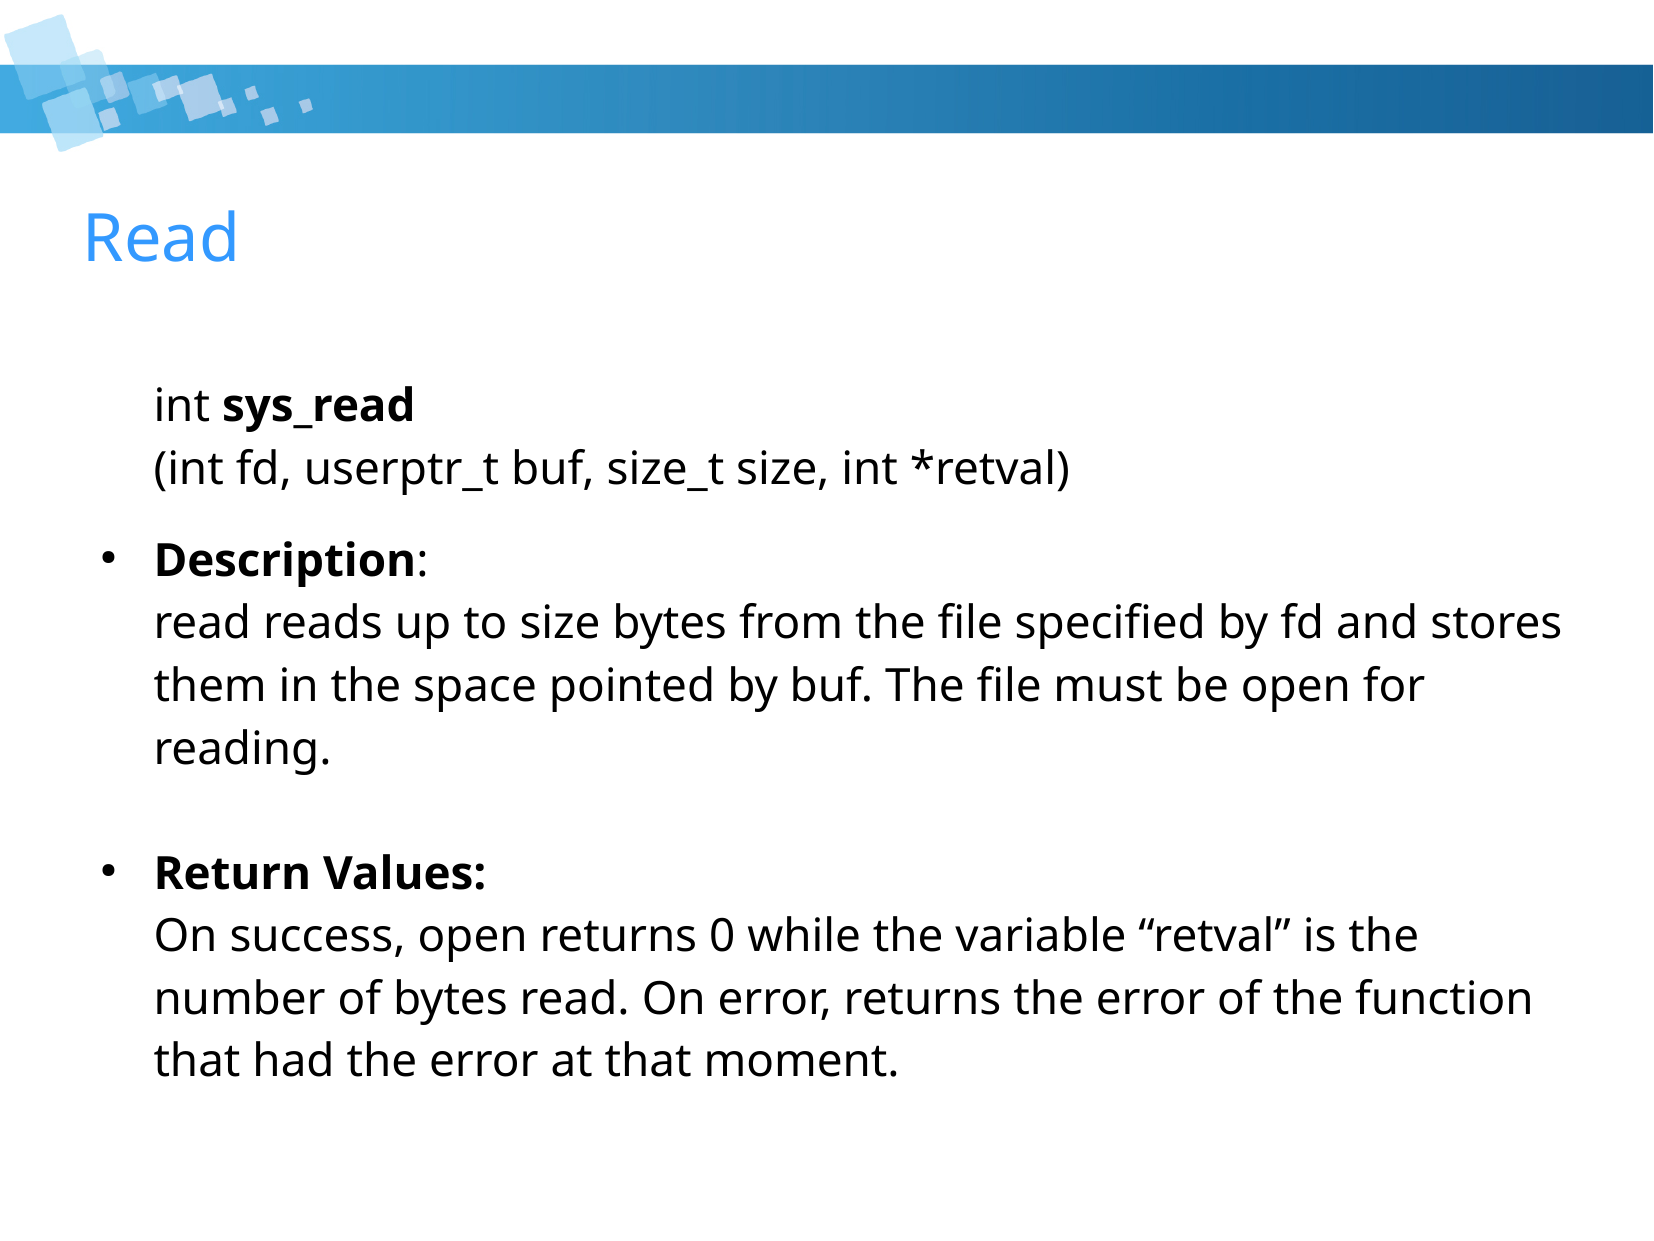

# Read
int sys_read
(int fd, userptr_t buf, size_t size, int *retval)
Description:
read reads up to size bytes from the file specified by fd and stores them in the space pointed by buf. The file must be open for reading.
Return Values:
On success, open returns 0 while the variable “retval” is the number of bytes read. On error, returns the error of the function that had the error at that moment.